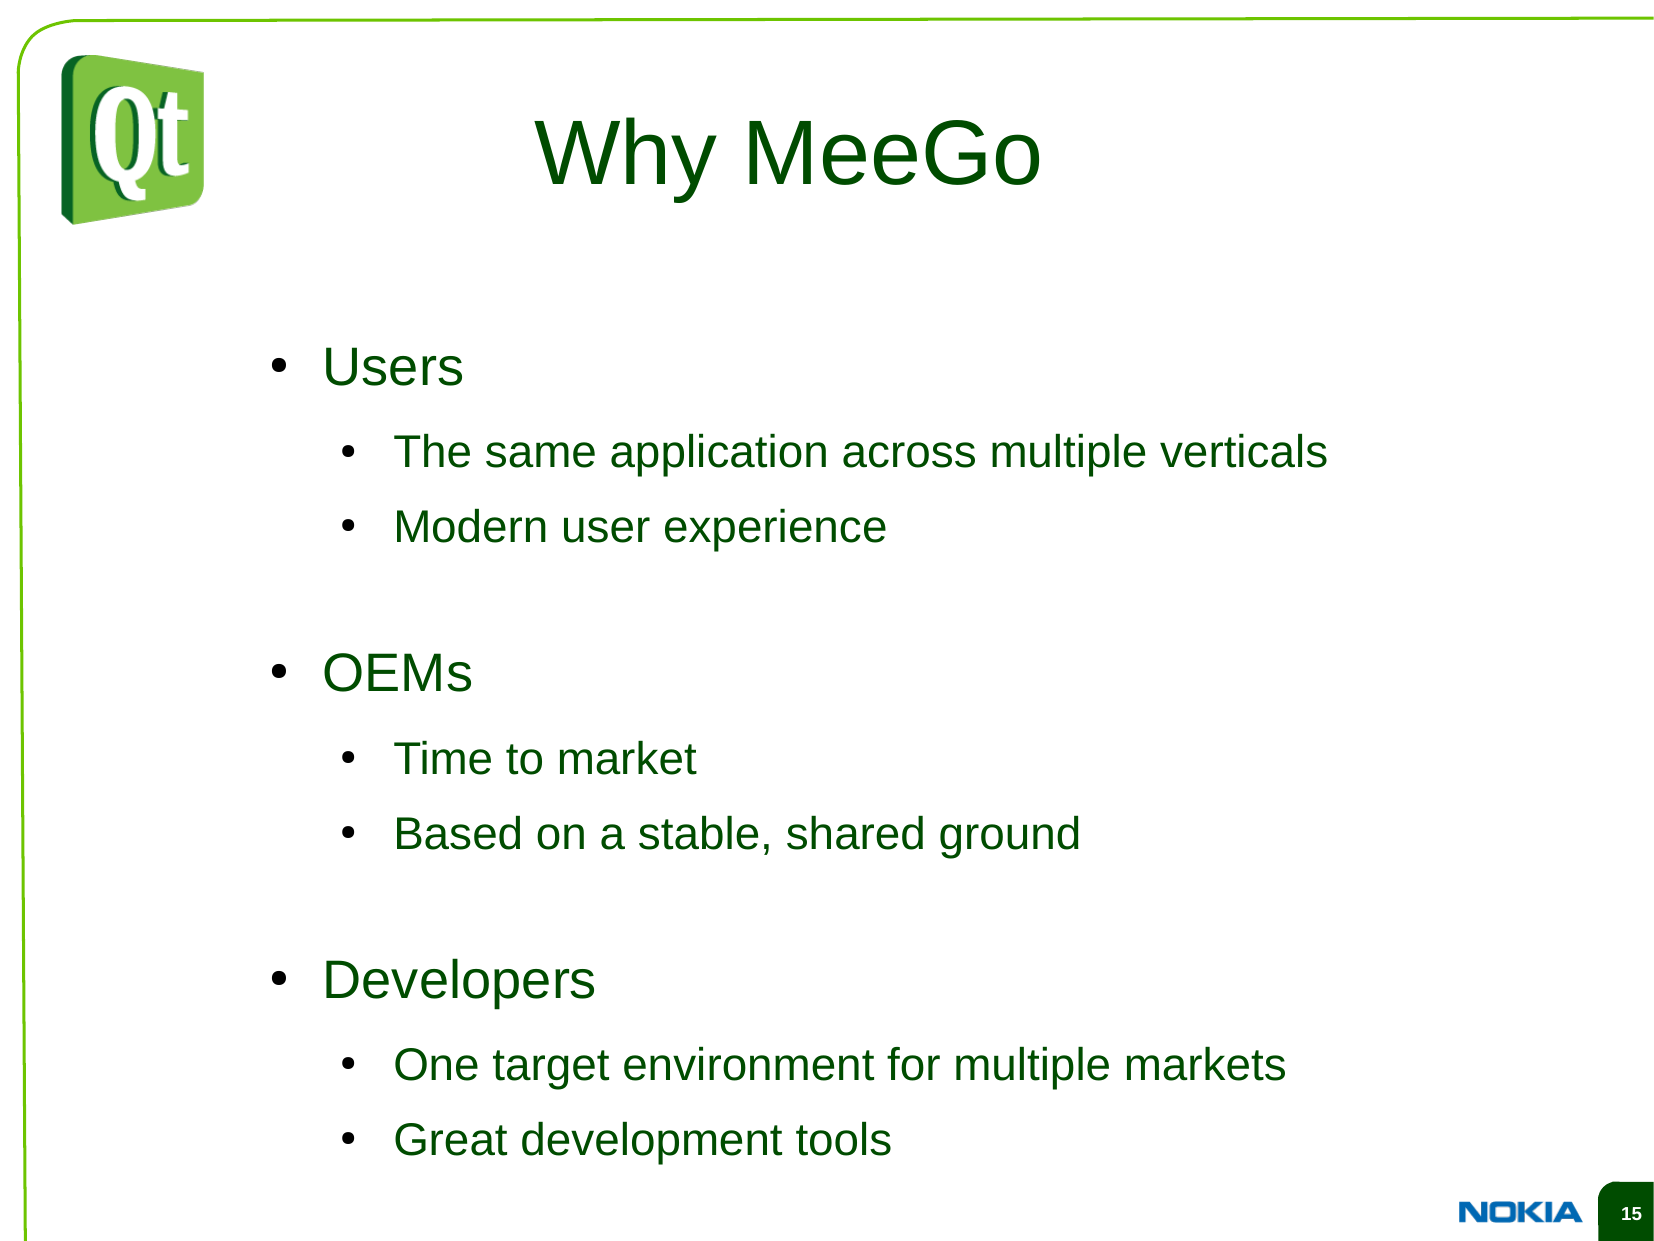

# Why MeeGo
Users
The same application across multiple verticals
Modern user experience
OEMs
Time to market
Based on a stable, shared ground
Developers
One target environment for multiple markets
Great development tools